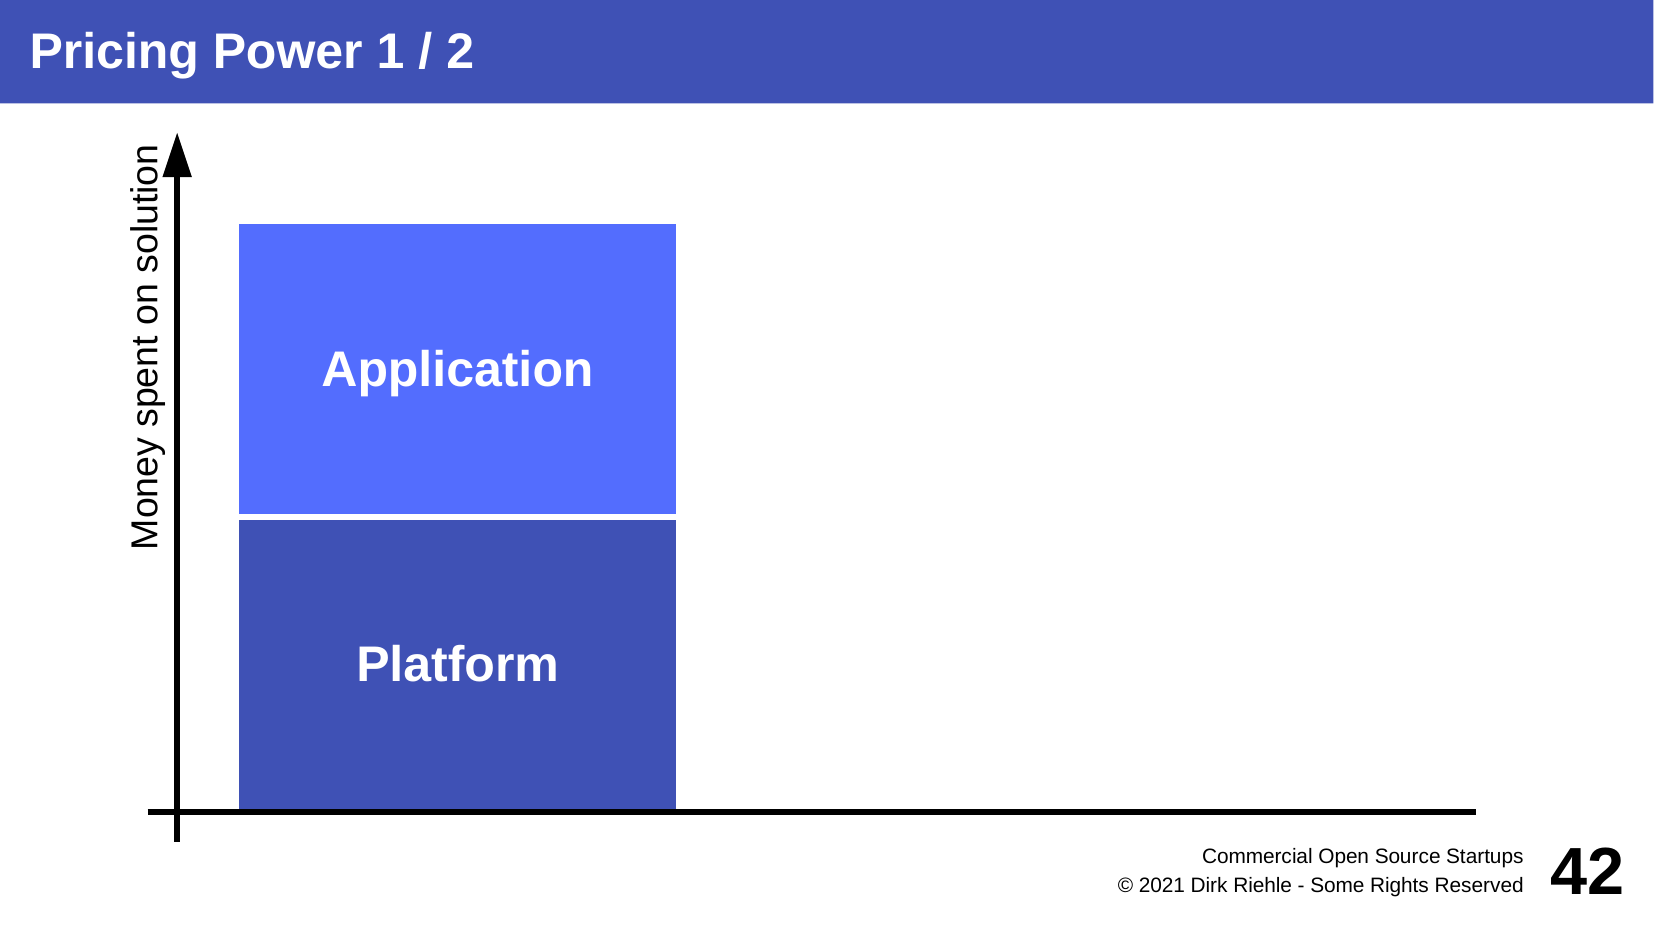

# Pricing Power 1 / 2
Application
Money spent on solution
Platform
Commercial Open Source Startups
42
© 2021 Dirk Riehle - Some Rights Reserved